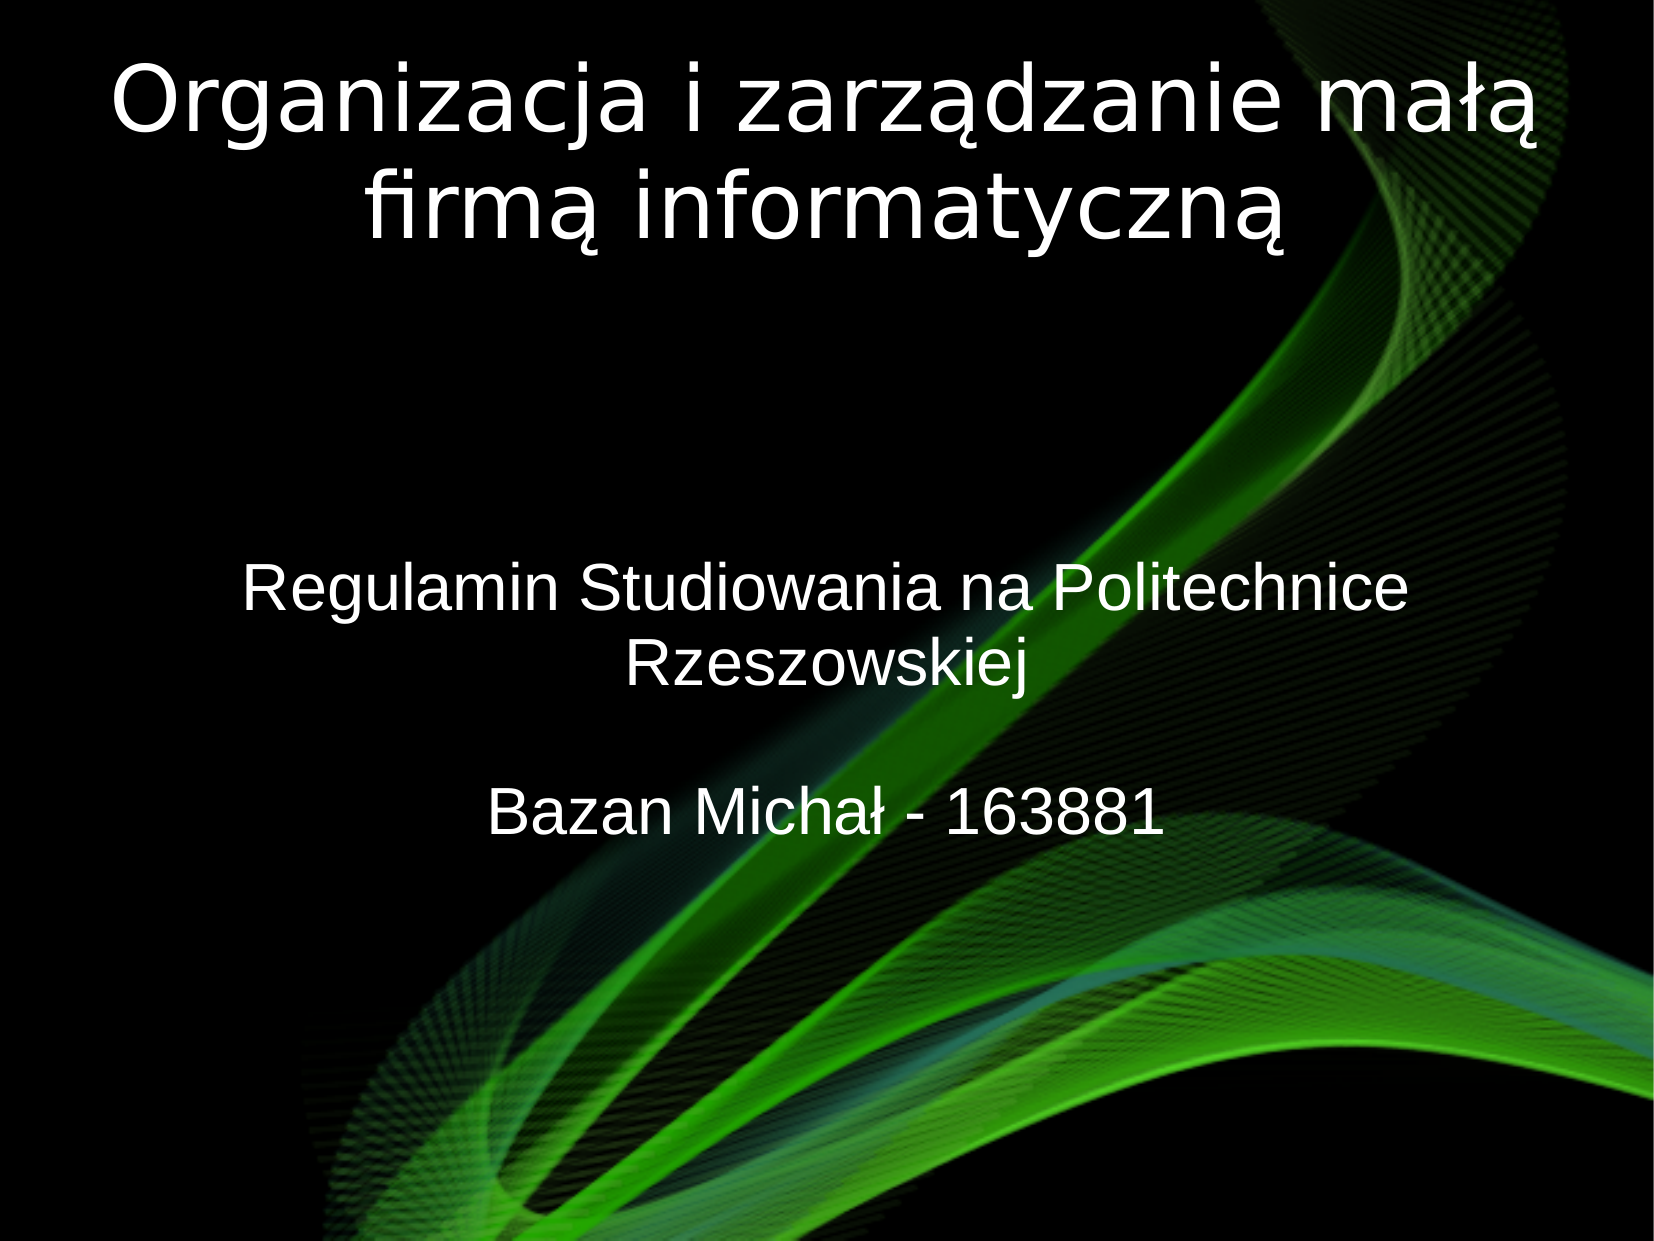

# Organizacja i zarządzanie małą firmą informatyczną
Regulamin Studiowania na Politechnice Rzeszowskiej
Bazan Michał - 163881